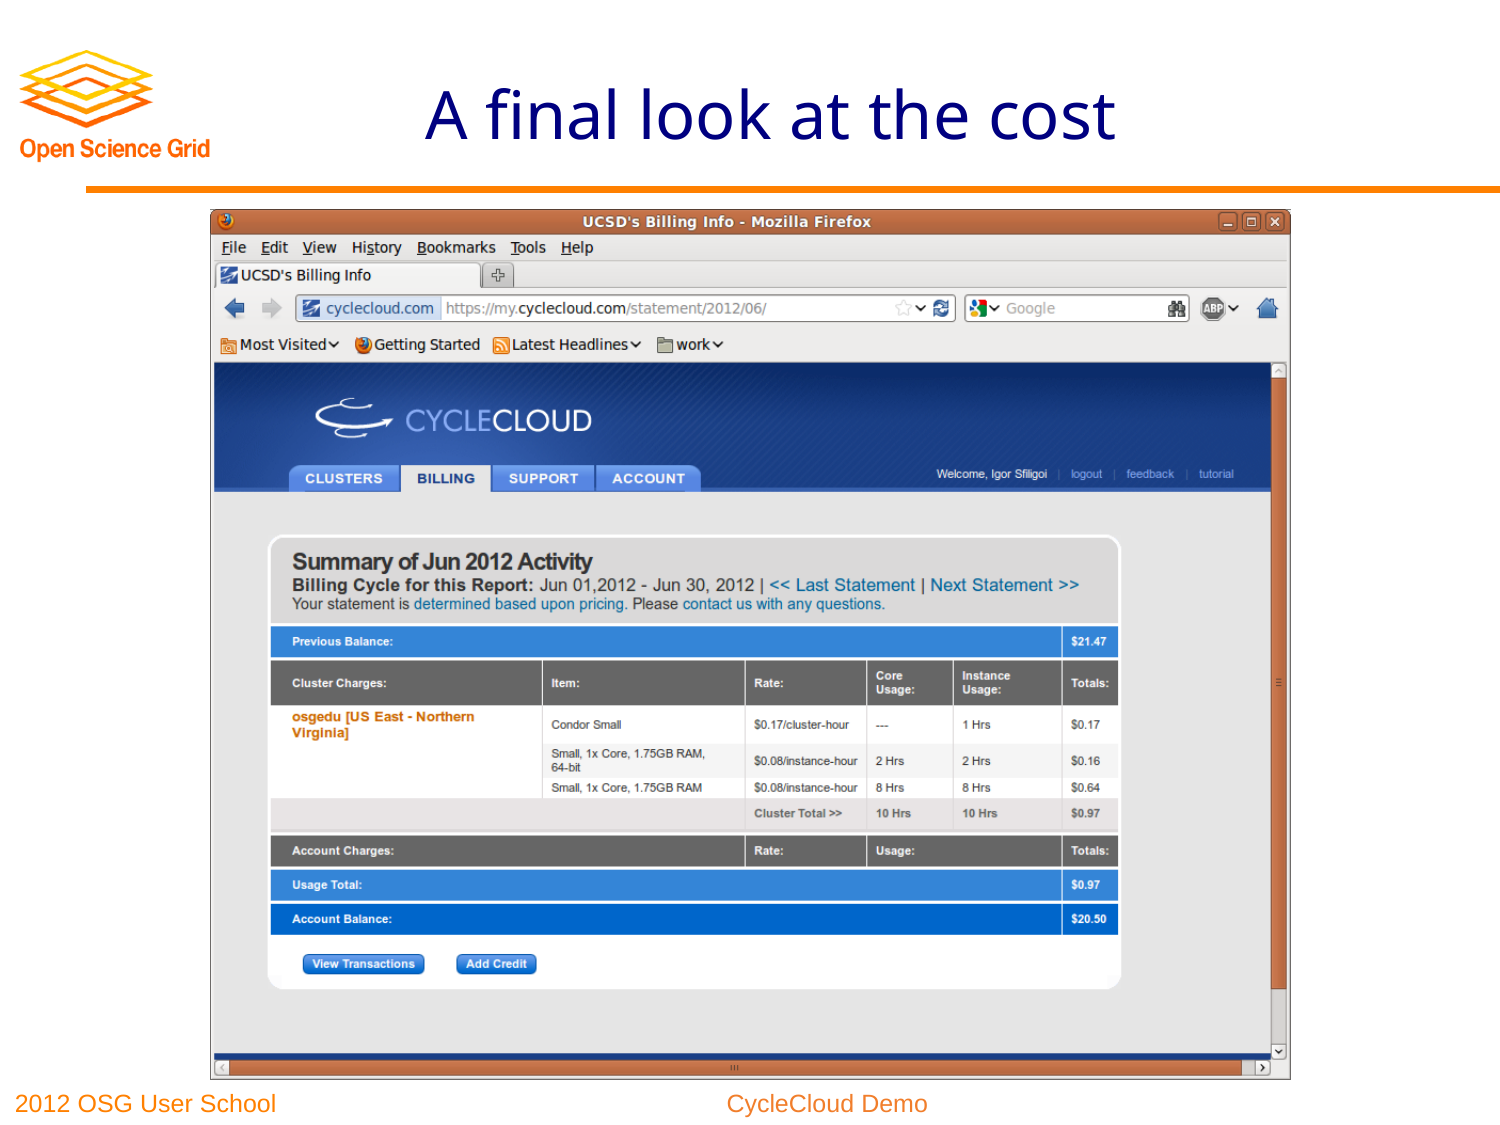

# A final look at the cost